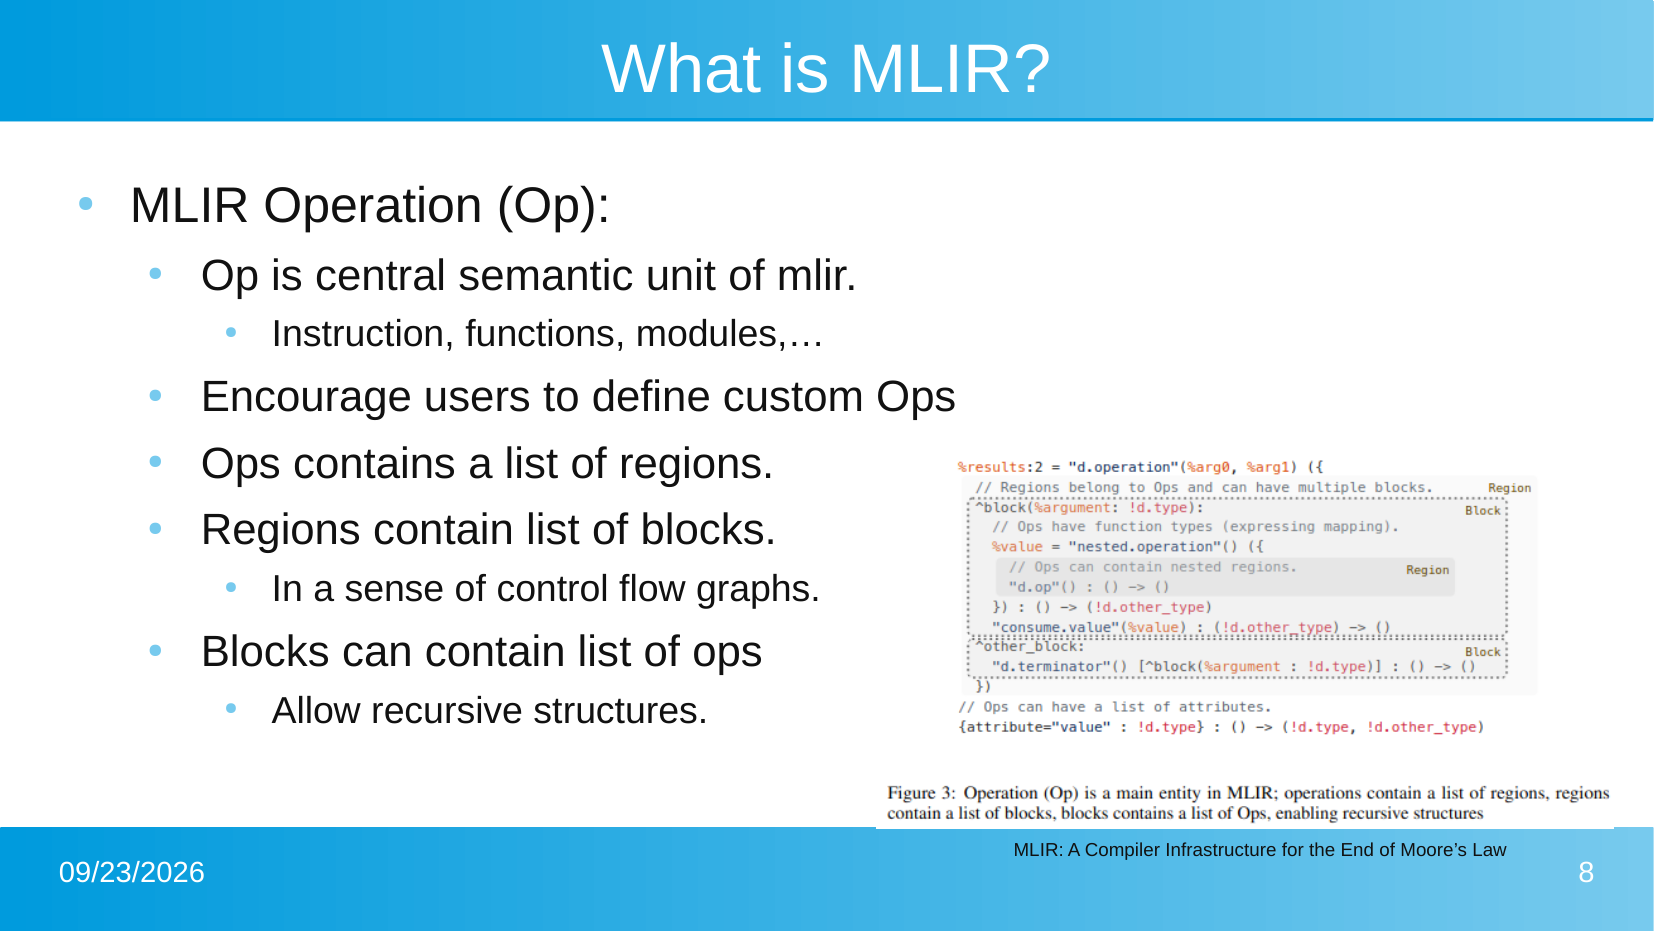

# What is MLIR?
MLIR Operation (Op):
Op is central semantic unit of mlir.
Instruction, functions, modules,…
Encourage users to define custom Ops
Ops contains a list of regions.
Regions contain list of blocks.
In a sense of control flow graphs.
Blocks can contain list of ops
Allow recursive structures.
MLIR: A Compiler Infrastructure for the End of Moore’s Law
8